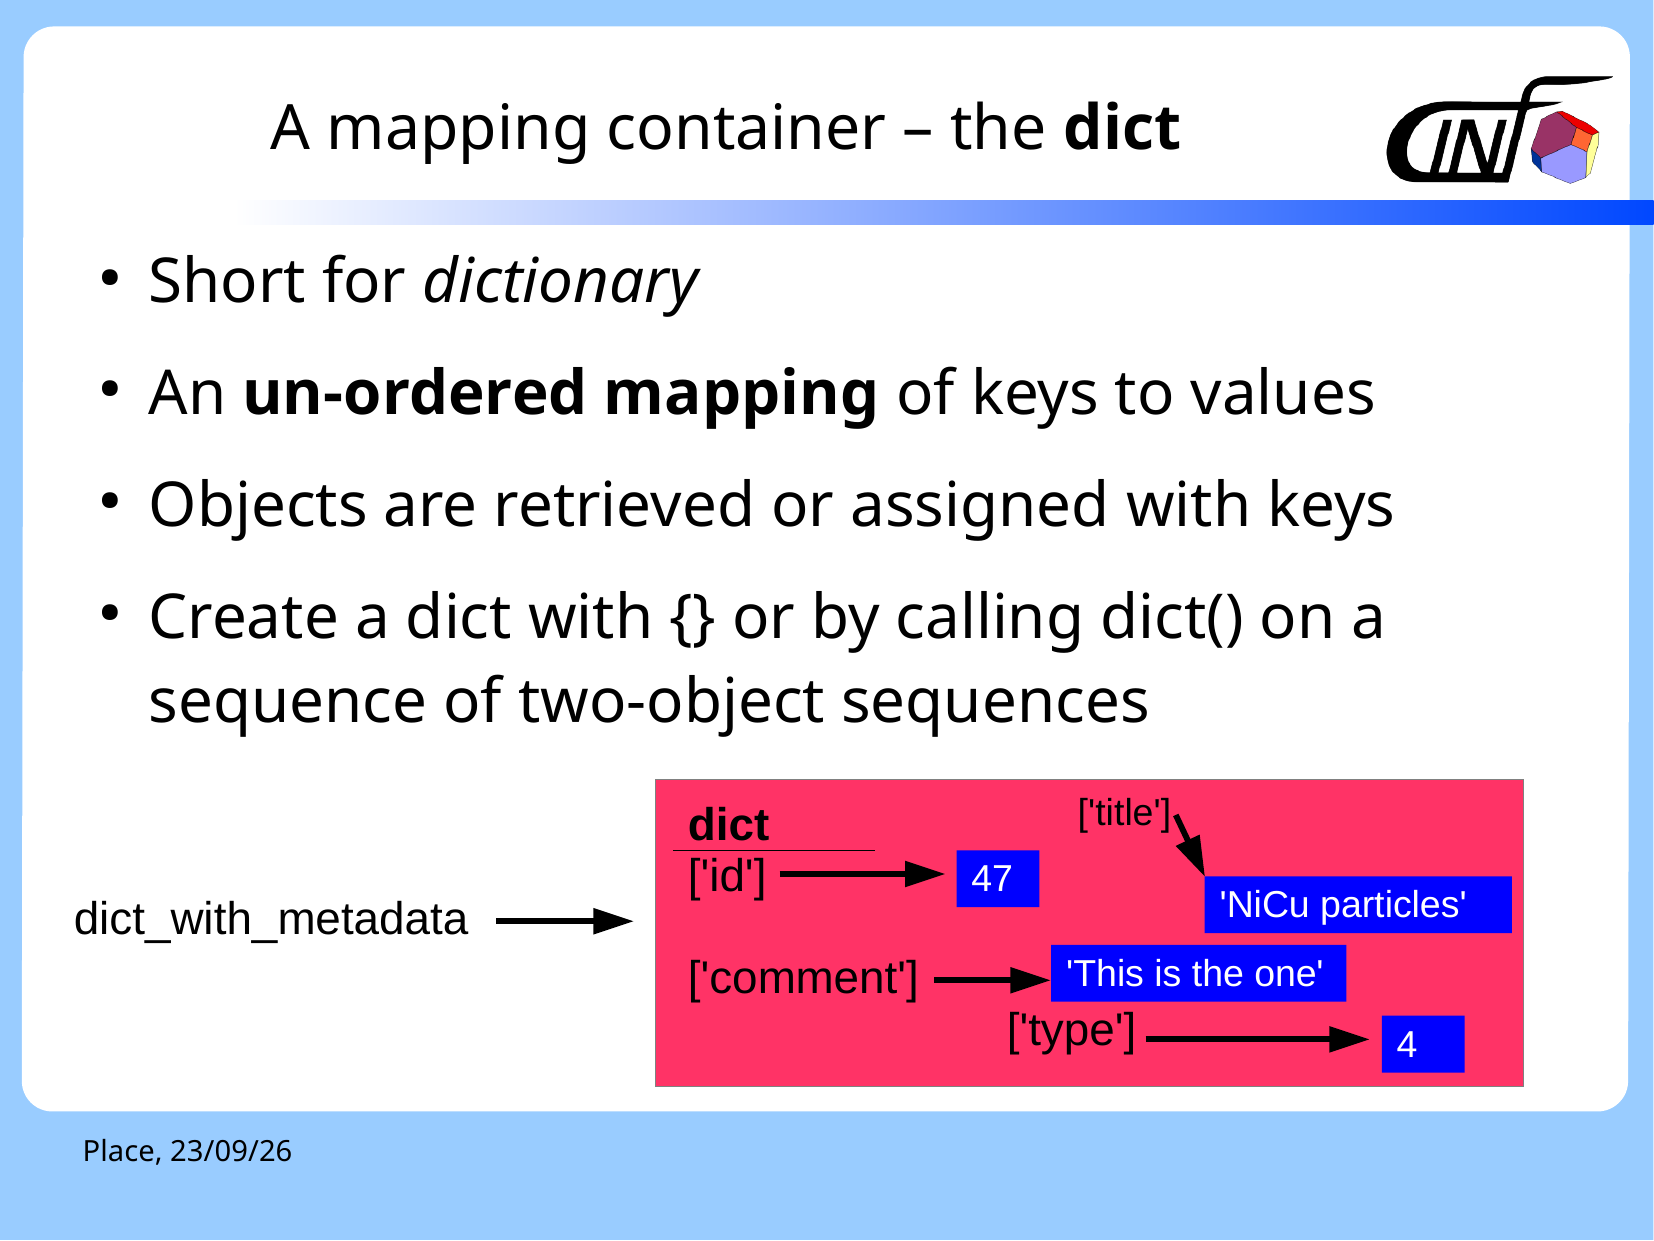

# A mapping container – the dict
Short for dictionary
An un-ordered mapping of keys to values
Objects are retrieved or assigned with keys
Create a dict with {} or by calling dict() on a sequence of two-object sequences
['title']
dict
['id']
['comment']
 ['type']
47
'NiCu particles'
dict_with_metadata
'This is the one'
4